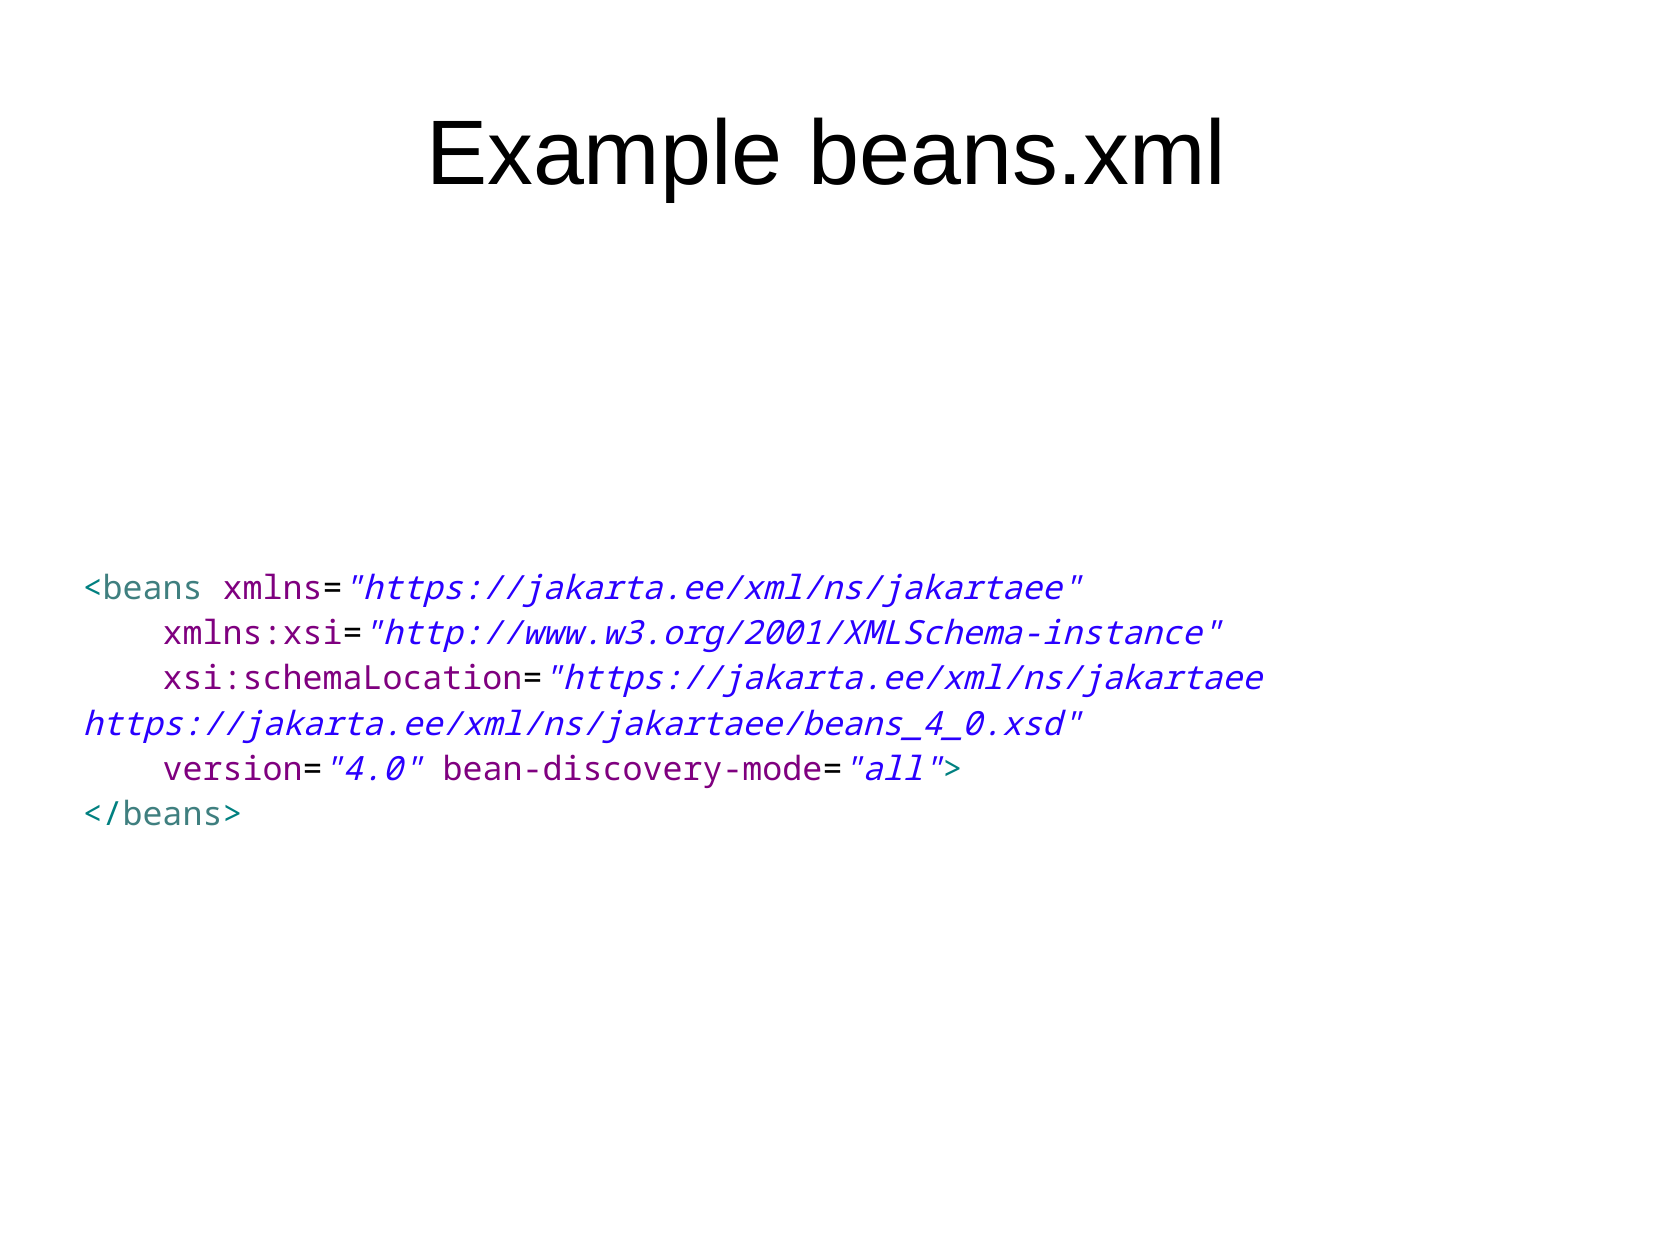

# Example beans.xml
<beans xmlns="https://jakarta.ee/xml/ns/jakartaee"
 xmlns:xsi="http://www.w3.org/2001/XMLSchema-instance"
 xsi:schemaLocation="https://jakarta.ee/xml/ns/jakartaee https://jakarta.ee/xml/ns/jakartaee/beans_4_0.xsd"
 version="4.0" bean-discovery-mode="all">
</beans>